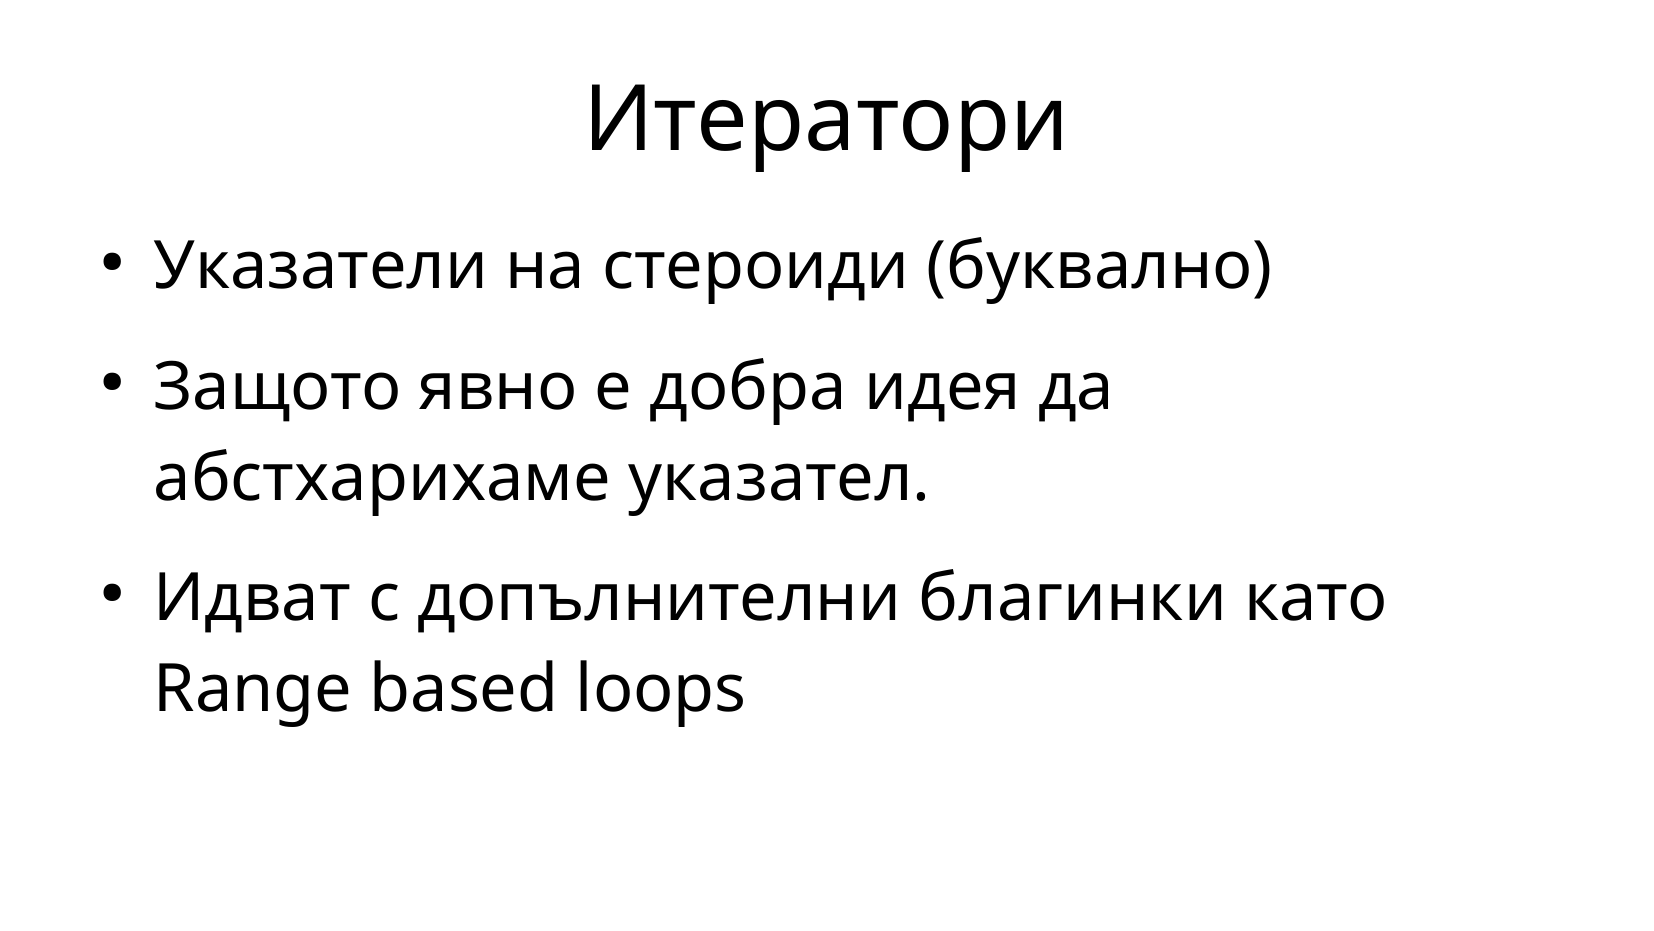

# Итератори
Указатели на стероиди (буквално)
Защото явно е добра идея да абстхарихаме указател.
Идват с допълнителни благинки като Range based loops